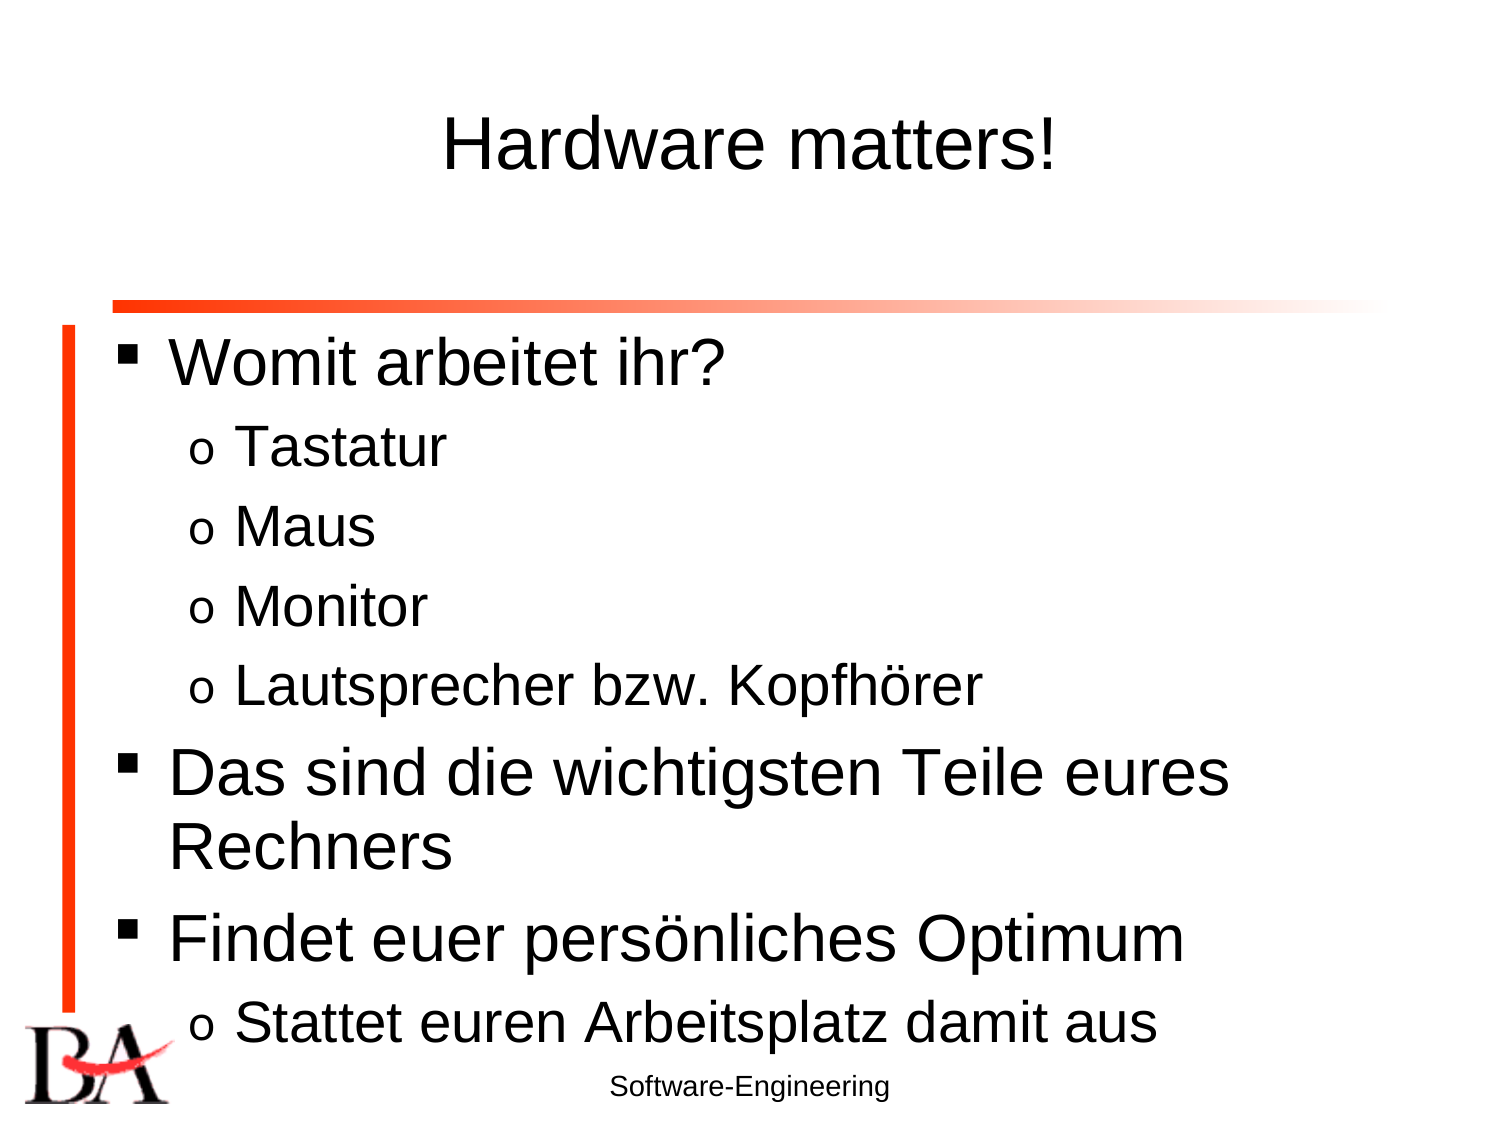

# Hardware matters!
Womit arbeitet ihr?
Tastatur
Maus
Monitor
Lautsprecher bzw. Kopfhörer
Das sind die wichtigsten Teile eures Rechners
Findet euer persönliches Optimum
Stattet euren Arbeitsplatz damit aus